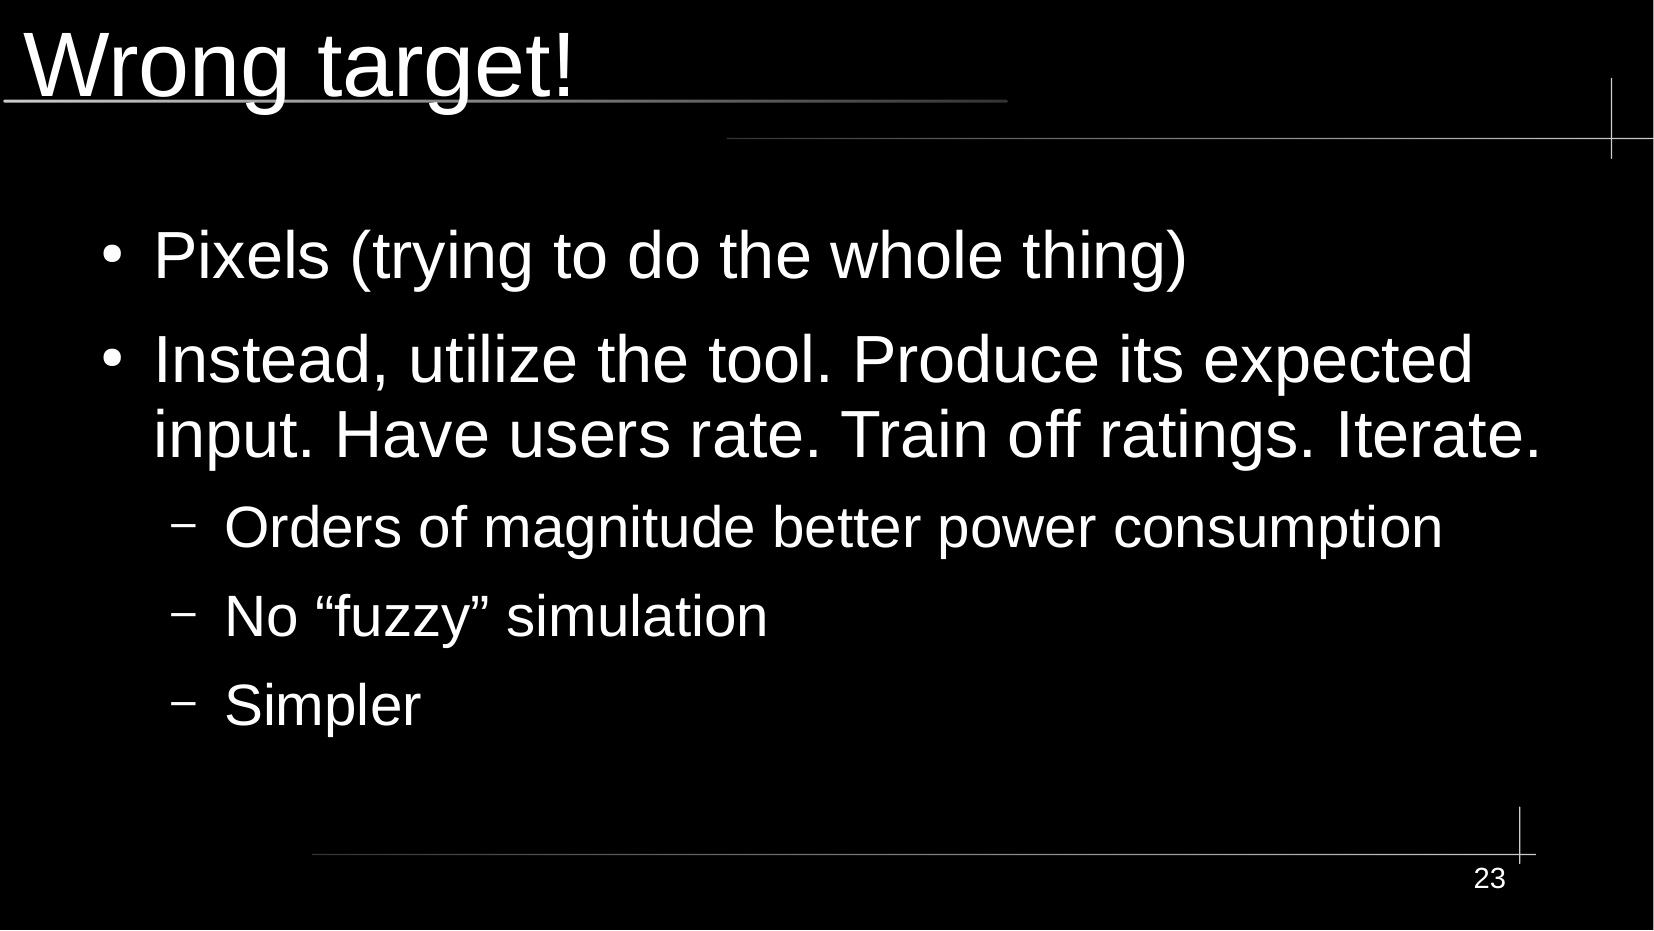

# Wrong target!
Pixels (trying to do the whole thing)
Instead, utilize the tool. Produce its expected input. Have users rate. Train off ratings. Iterate.
Orders of magnitude better power consumption
No “fuzzy” simulation
Simpler
23